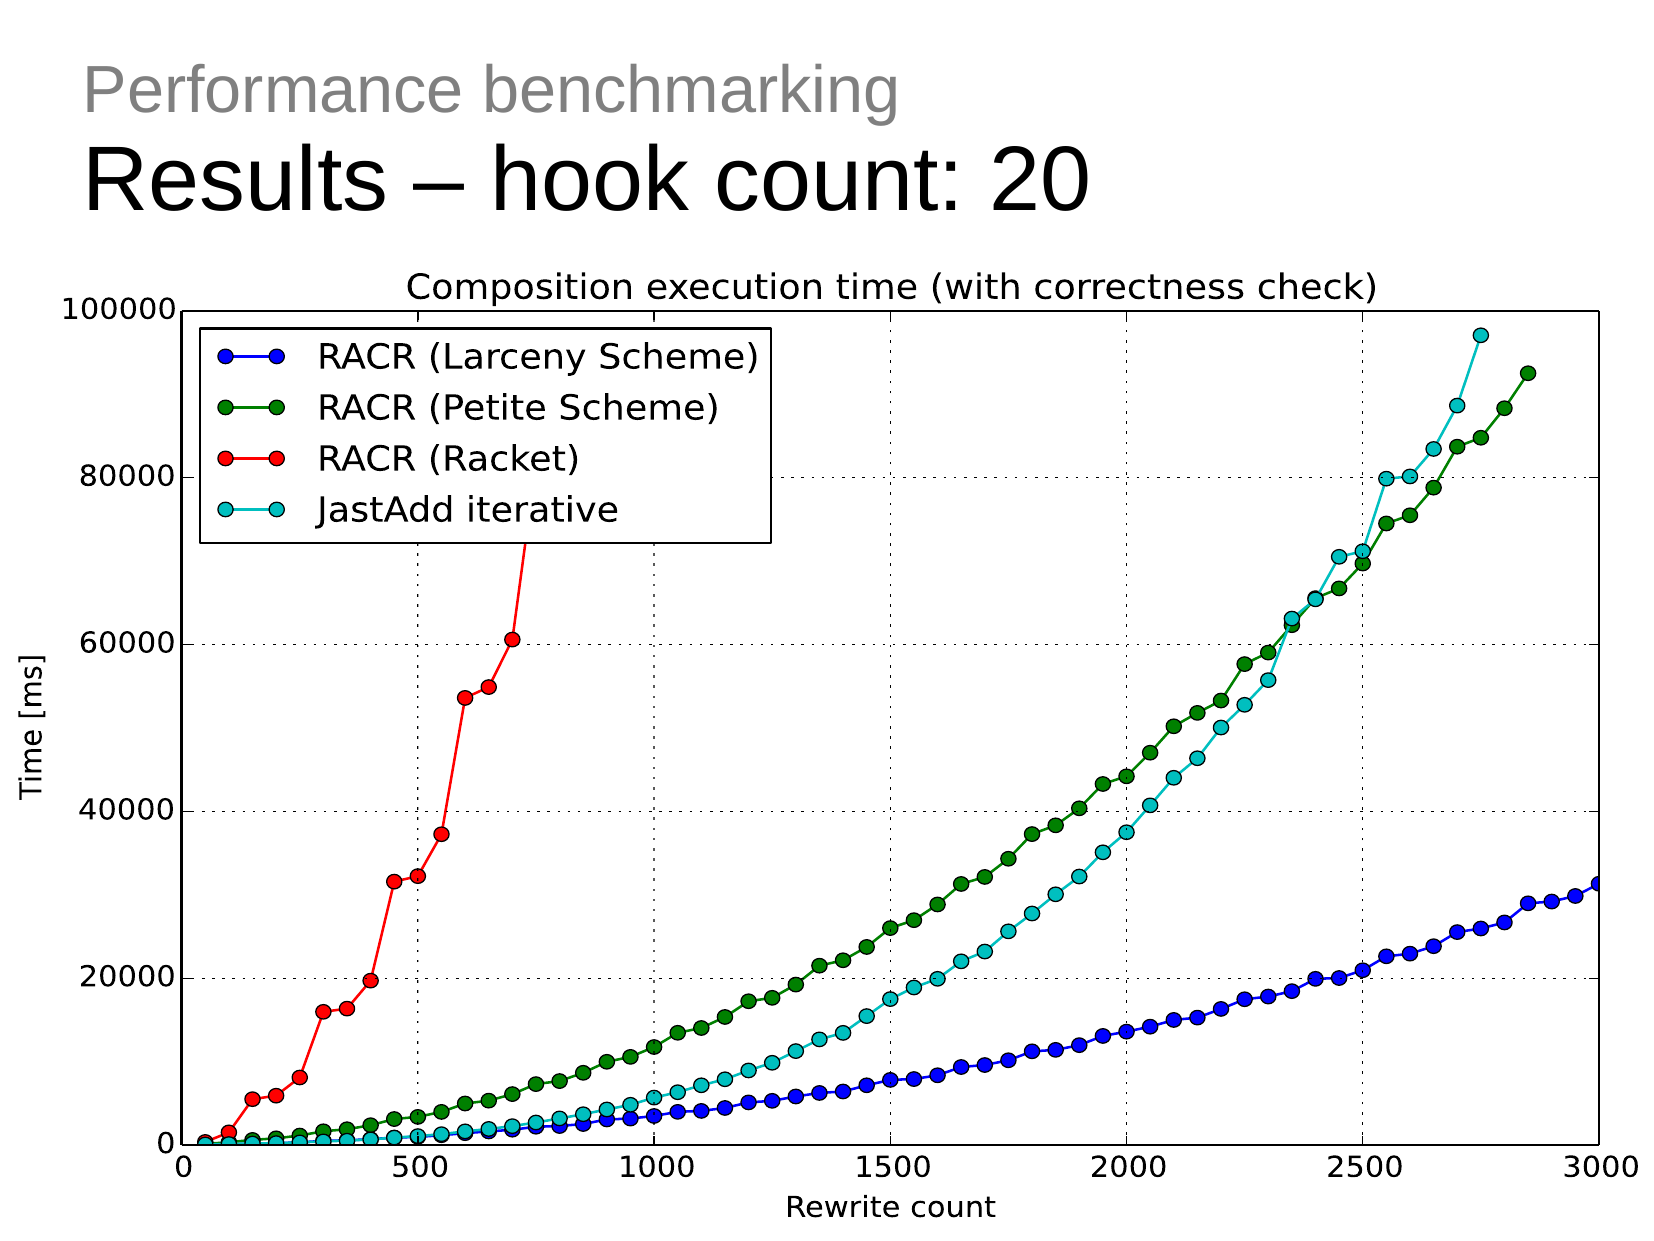

# Performance benchmarking Results – hook count: 20
26.06.2014
34